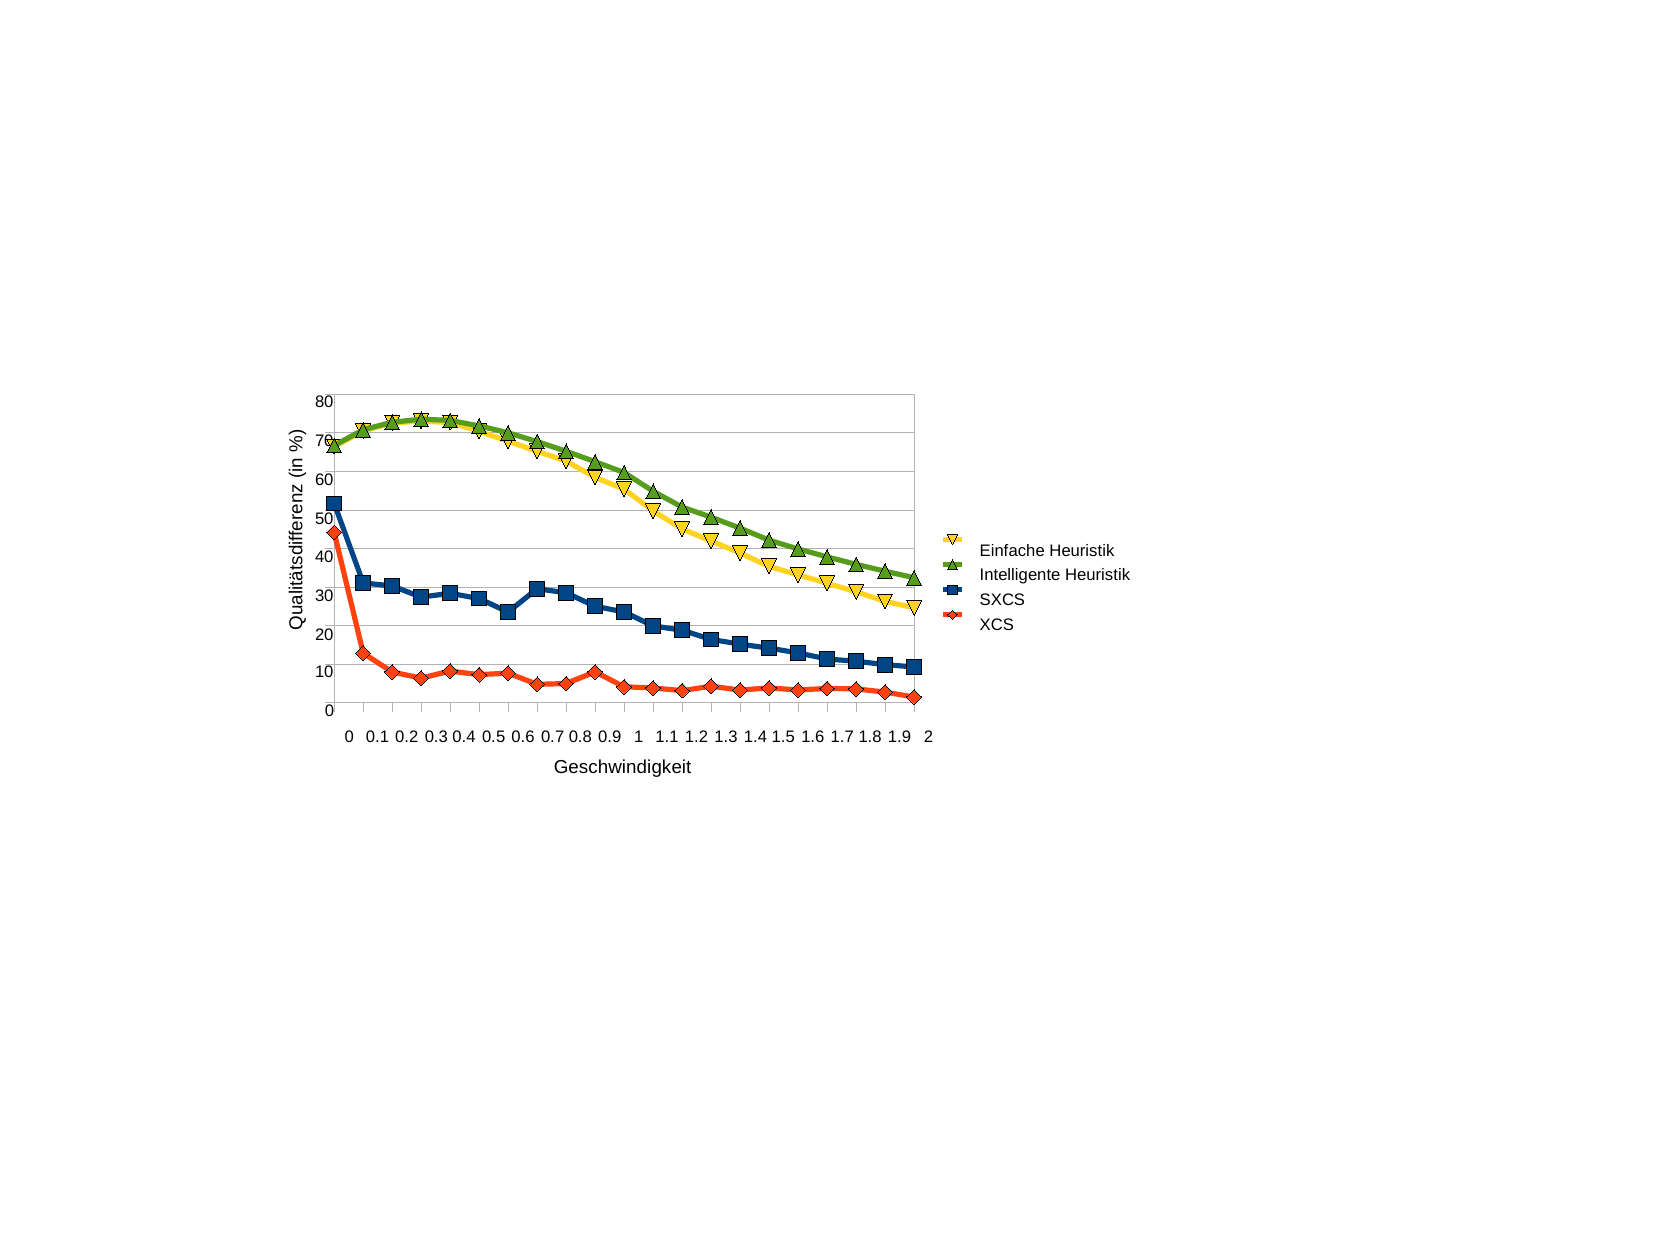

80
70
60
50
Qualitätsdifferenz (in %)
Einfache Heuristik
40
Intelligente Heuristik
30
SXCS
XCS
20
10
0
0
0.1
0.2
0.3
0.4
0.5
0.6
0.7
0.8
0.9
1
1.1
1.2
1.3
1.4
1.5
1.6
1.7
1.8
1.9
2
Geschwindigkeit